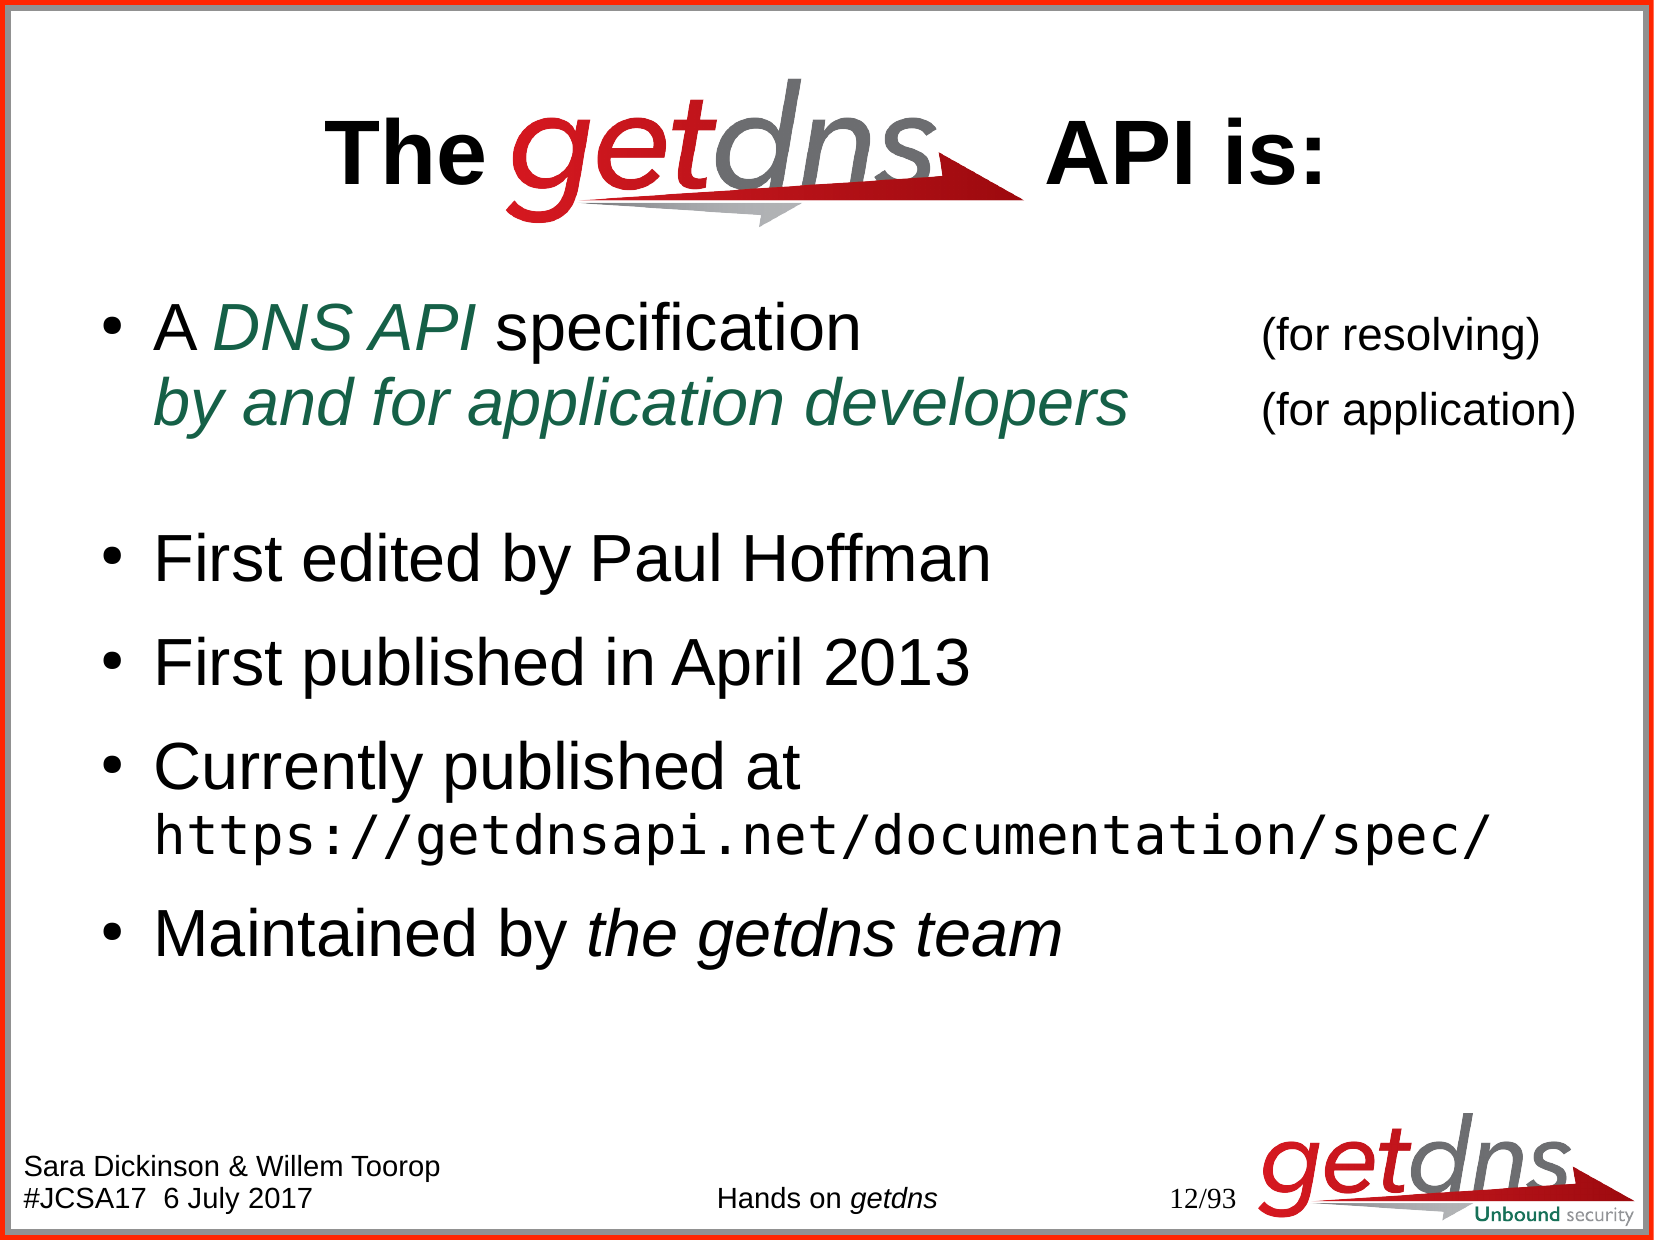

The API is:
# A DNS API specification						(for resolving) by and for application developers		(for application)
First edited by Paul Hoffman
First published in April 2013
Currently published at
https://getdnsapi.net/documentation/spec/
Maintained by the getdns team
12